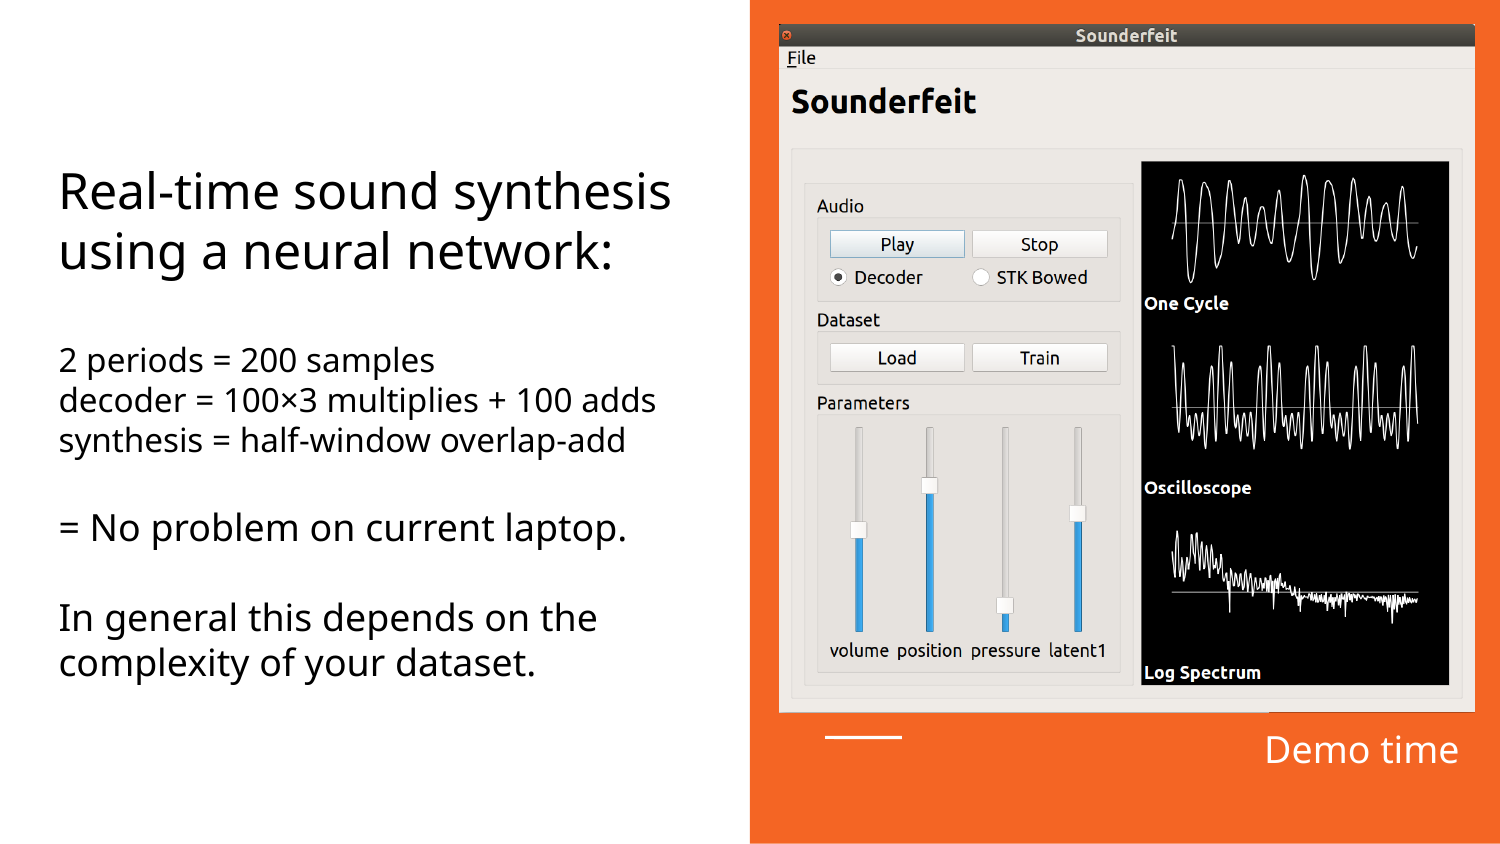

# Real-time sound synthesis using a neural network: 2 periods = 200 samples decoder = 100×3 multiplies + 100 adds synthesis = half-window overlap-add = No problem on current laptop. In general this depends on the complexity of your dataset.
Demo time